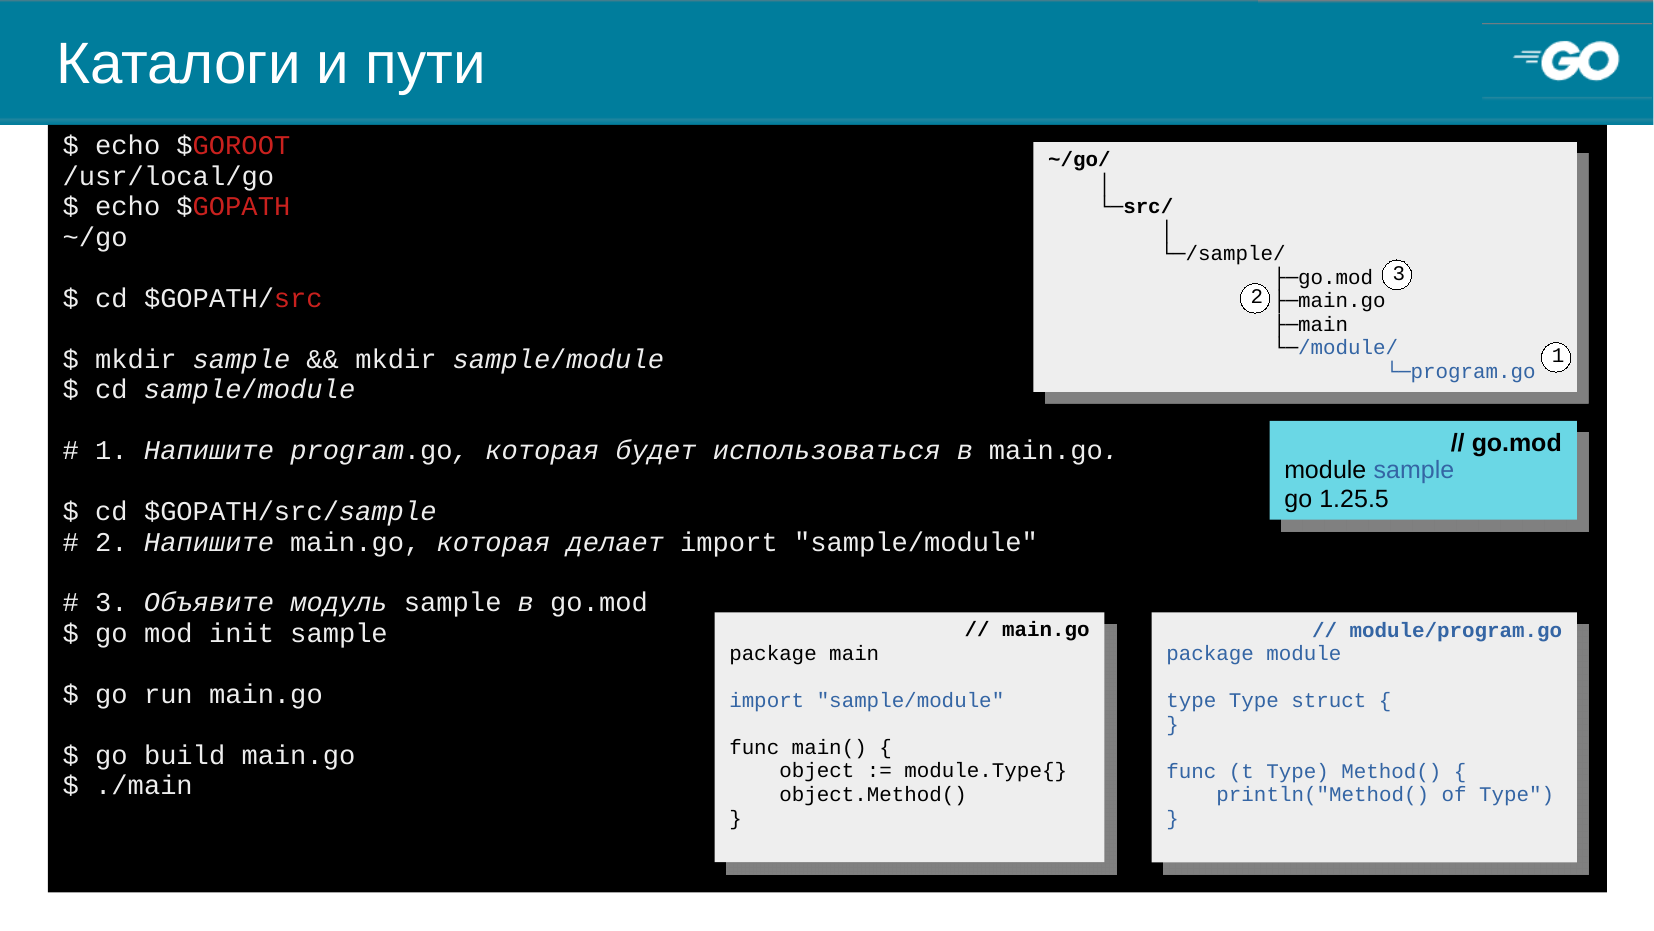

Каталоги и пути
$ echo $GOROOT
/usr/local/go
$ echo $GOPATH
~/go
$ cd $GOPATH/src
$ mkdir sample && mkdir sample/module
$ cd sample/module
# 1. Напишите program.go, которая будет использоваться в main.go.
$ cd $GOPATH/src/sample
# 2. Напишите main.go, которая делает import "sample/module"
# 3. Объявите модуль sample в go.mod
$ go mod init sample
$ go run main.go
$ go build main.go
$ ./main
~/go/
 │
 └─src/
 │
 └─/sample/
 ├─go.mod
 ├─main.go
 ├─main
 └─/module/
 └─program.go
3
2
1
// go.mod
module sample
go 1.25.5
// main.go
package main
import "sample/module"
func main() {
 object := module.Type{}
 object.Method()
}
// module/program.go
package module
type Type struct {
}
func (t Type) Method() {
 println("Method() of Type")
}